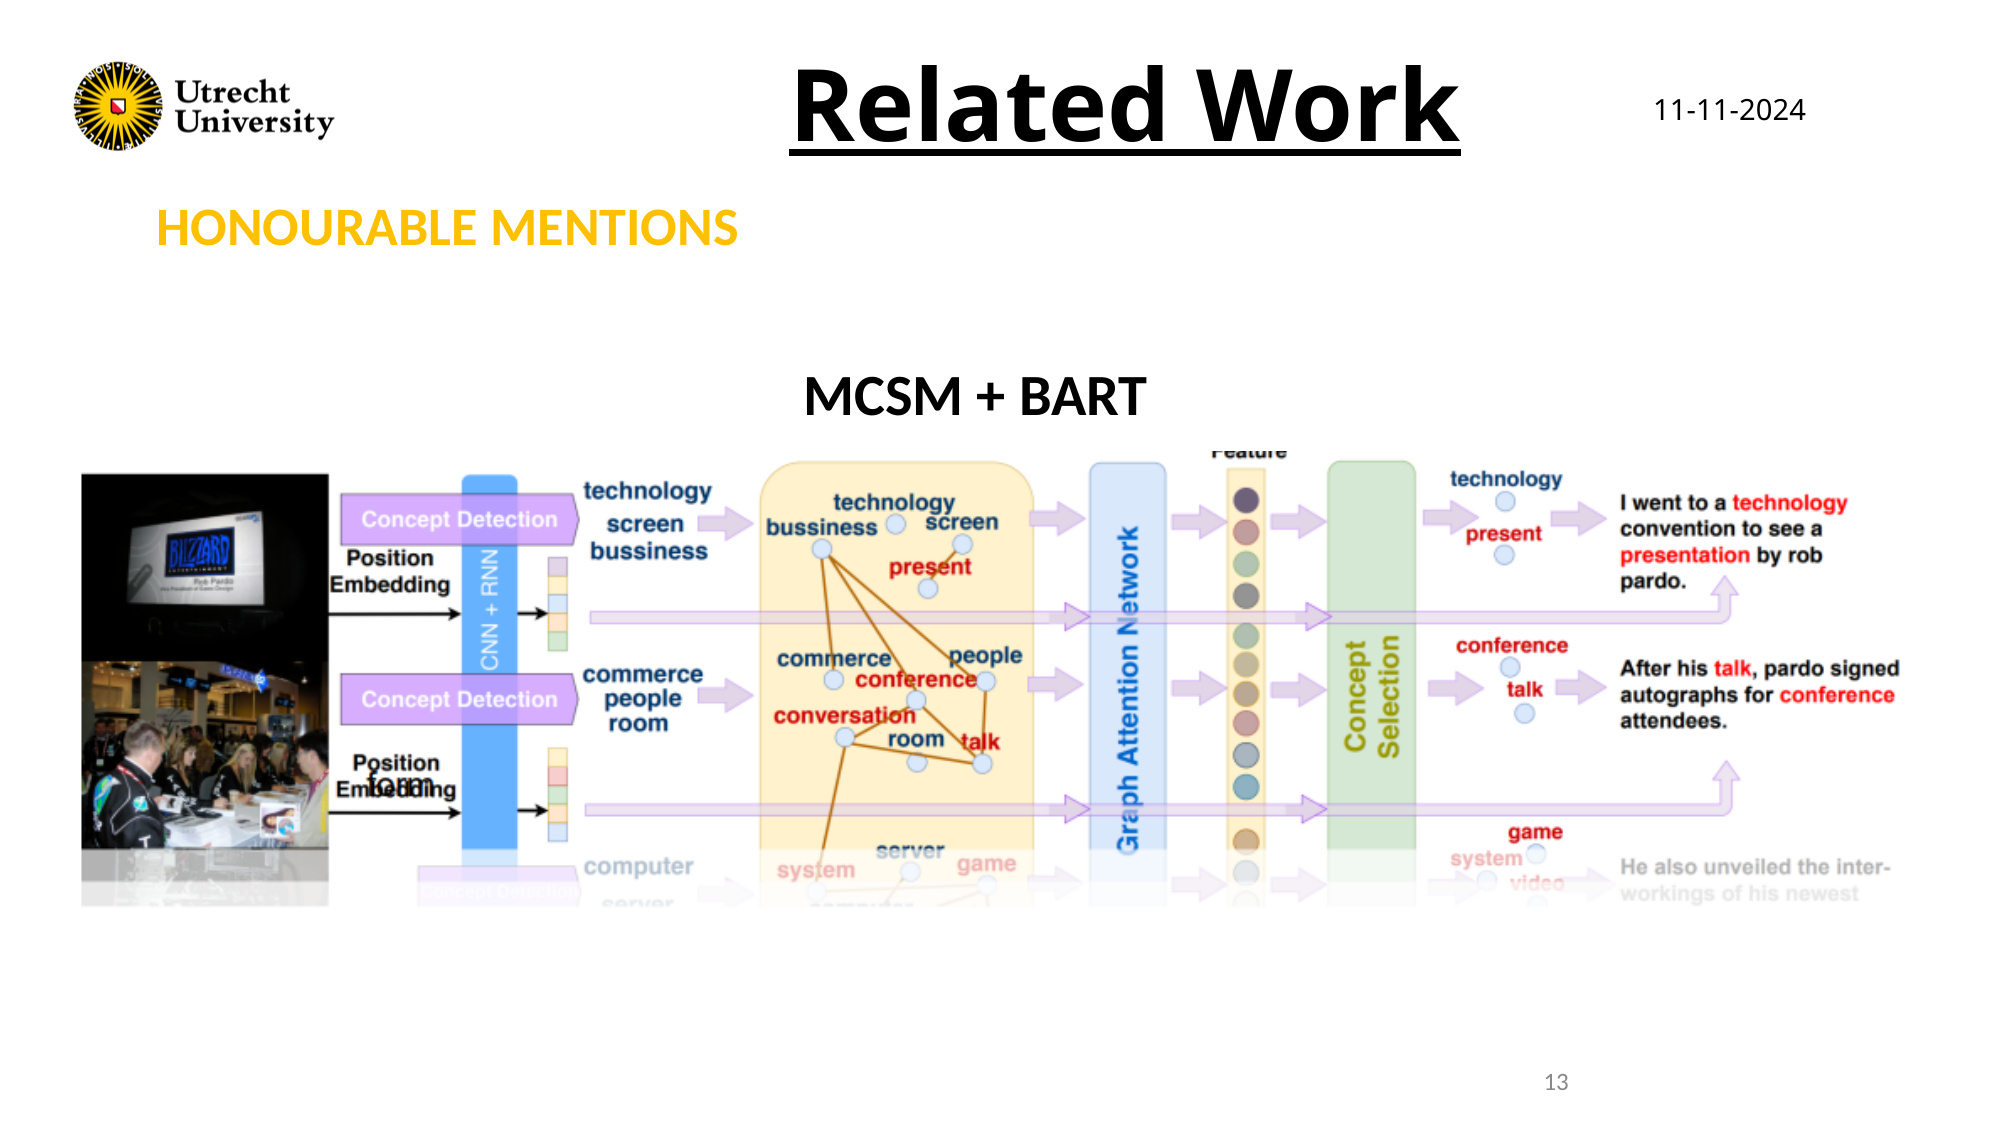

Related Work
11-11-2024
HONOURABLE MENTIONS
MCSM + BART
1